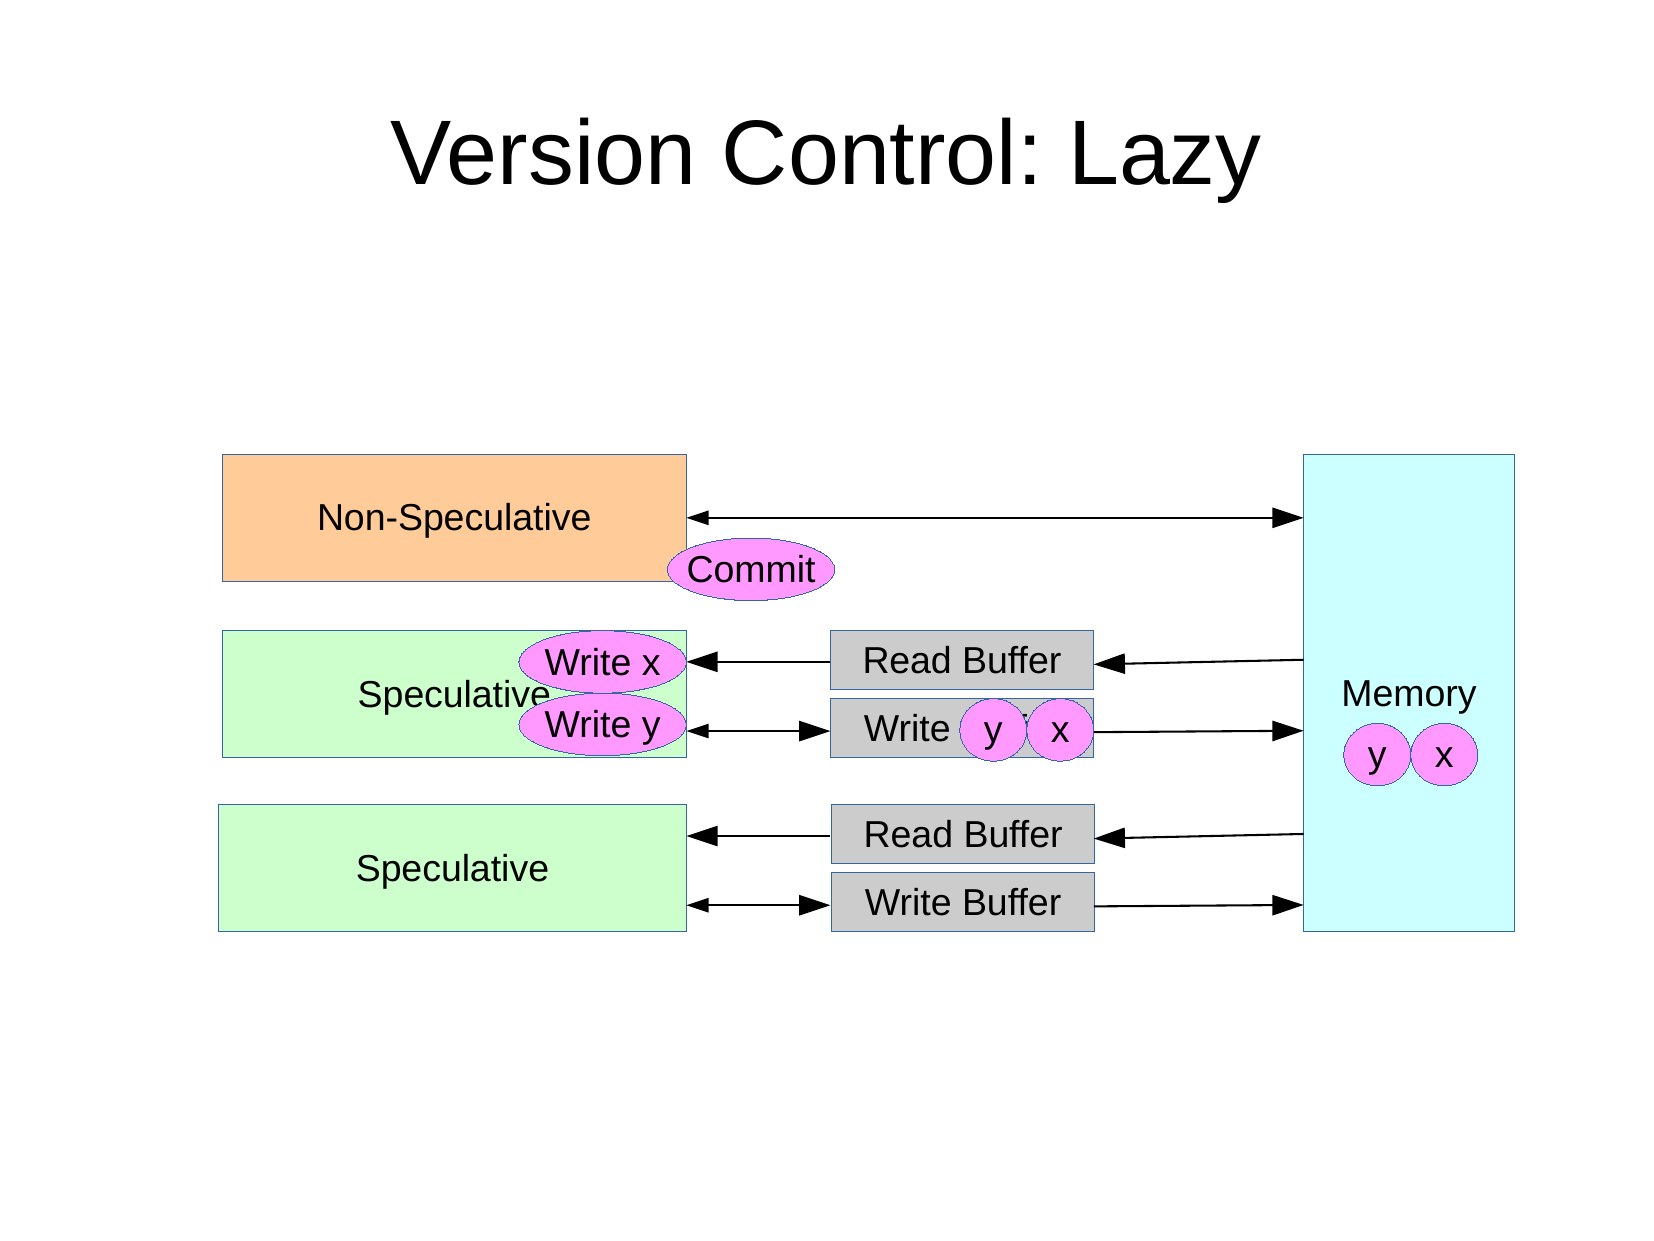

# Version Control: Lazy
Non-Speculative
Memory
Commit
Speculative
Read Buffer
Write x
Write y
Write Buffer
y
x
y
x
Speculative
Read Buffer
Write Buffer